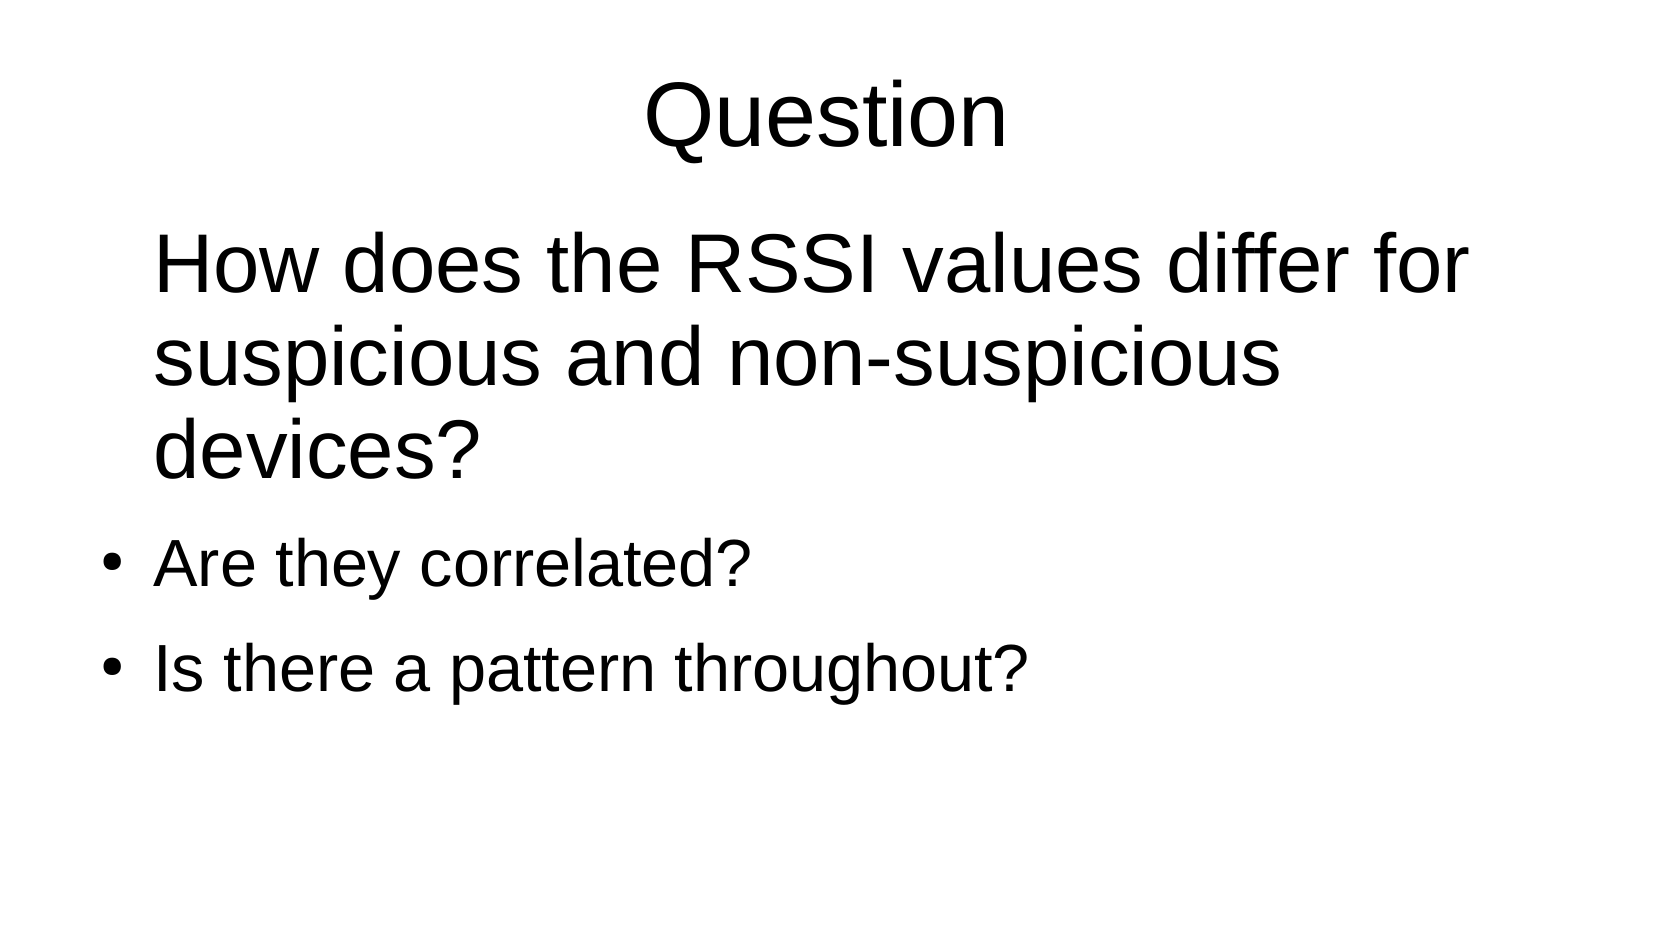

# Question
How does the RSSI values differ for suspicious and non-suspicious devices?
Are they correlated?
Is there a pattern throughout?